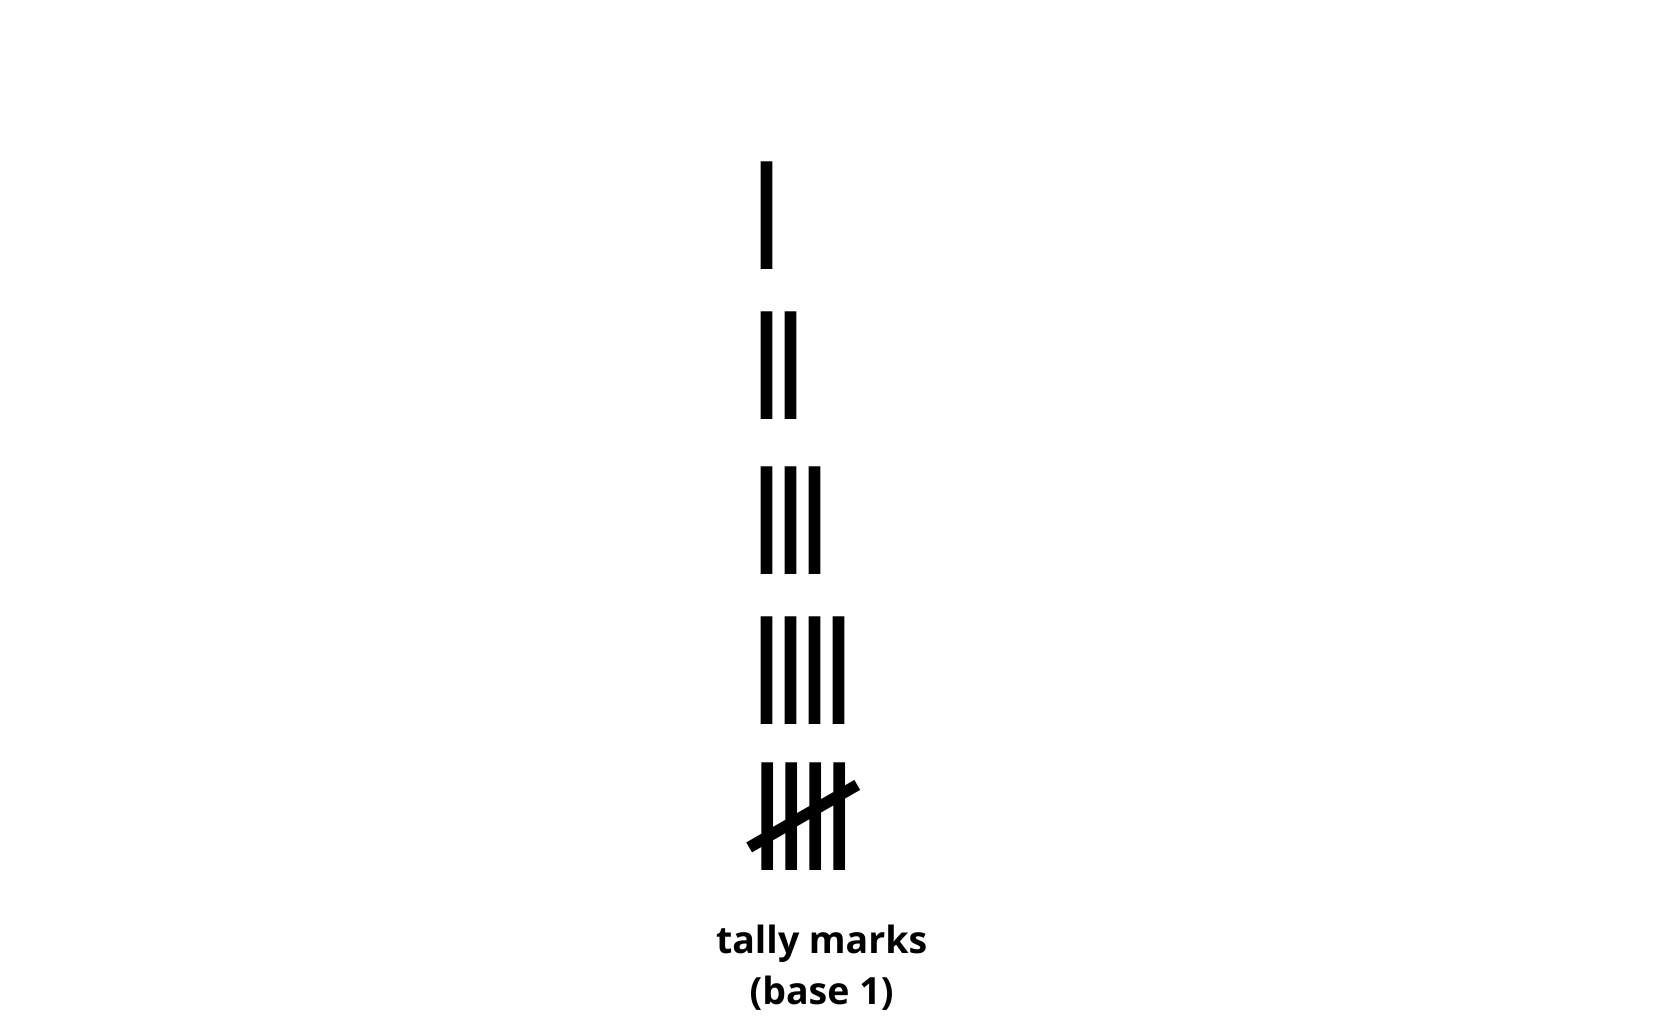

𝍩
𝍪
𝍫
𝍬
𝍸
tally marks
(base 1)